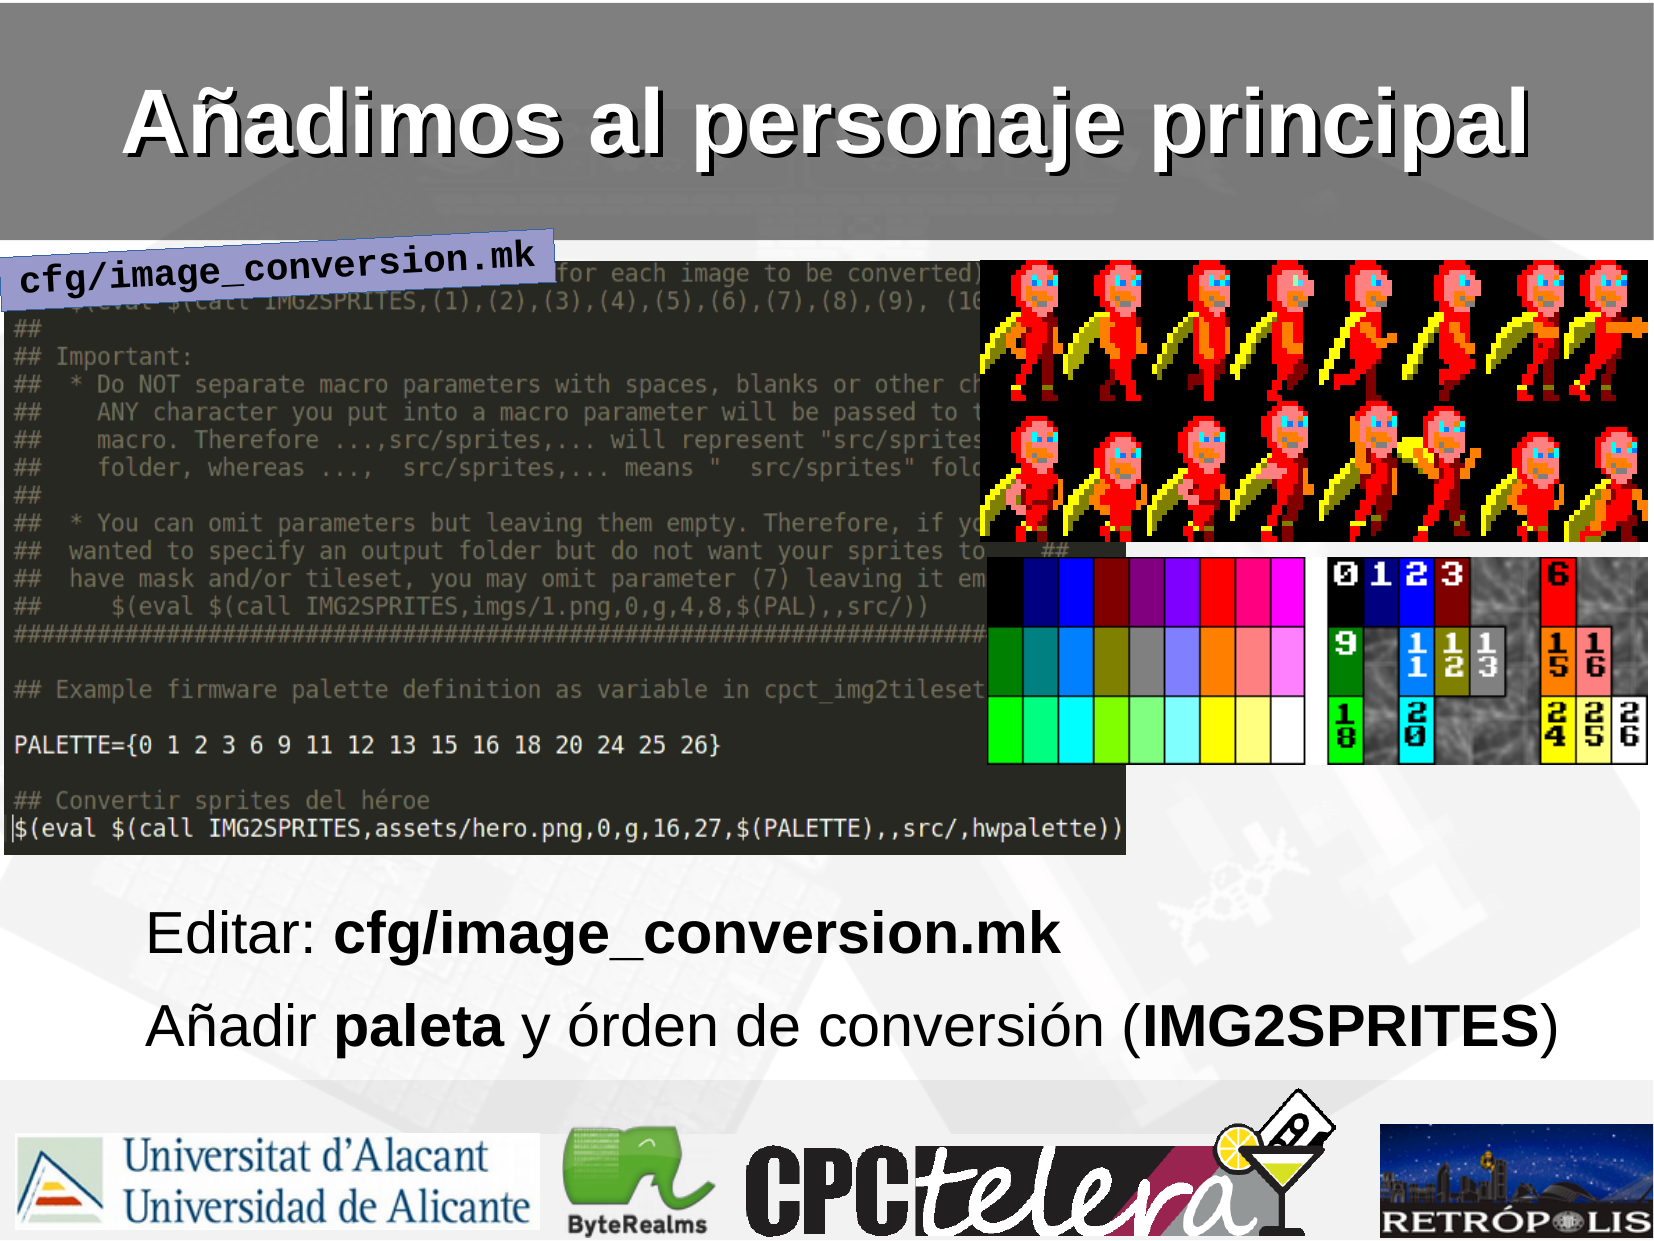

# Añadimos al personaje principal
cfg/image_conversion.mk
Editar: cfg/image_conversion.mk
Añadir paleta y órden de conversión (IMG2SPRITES)